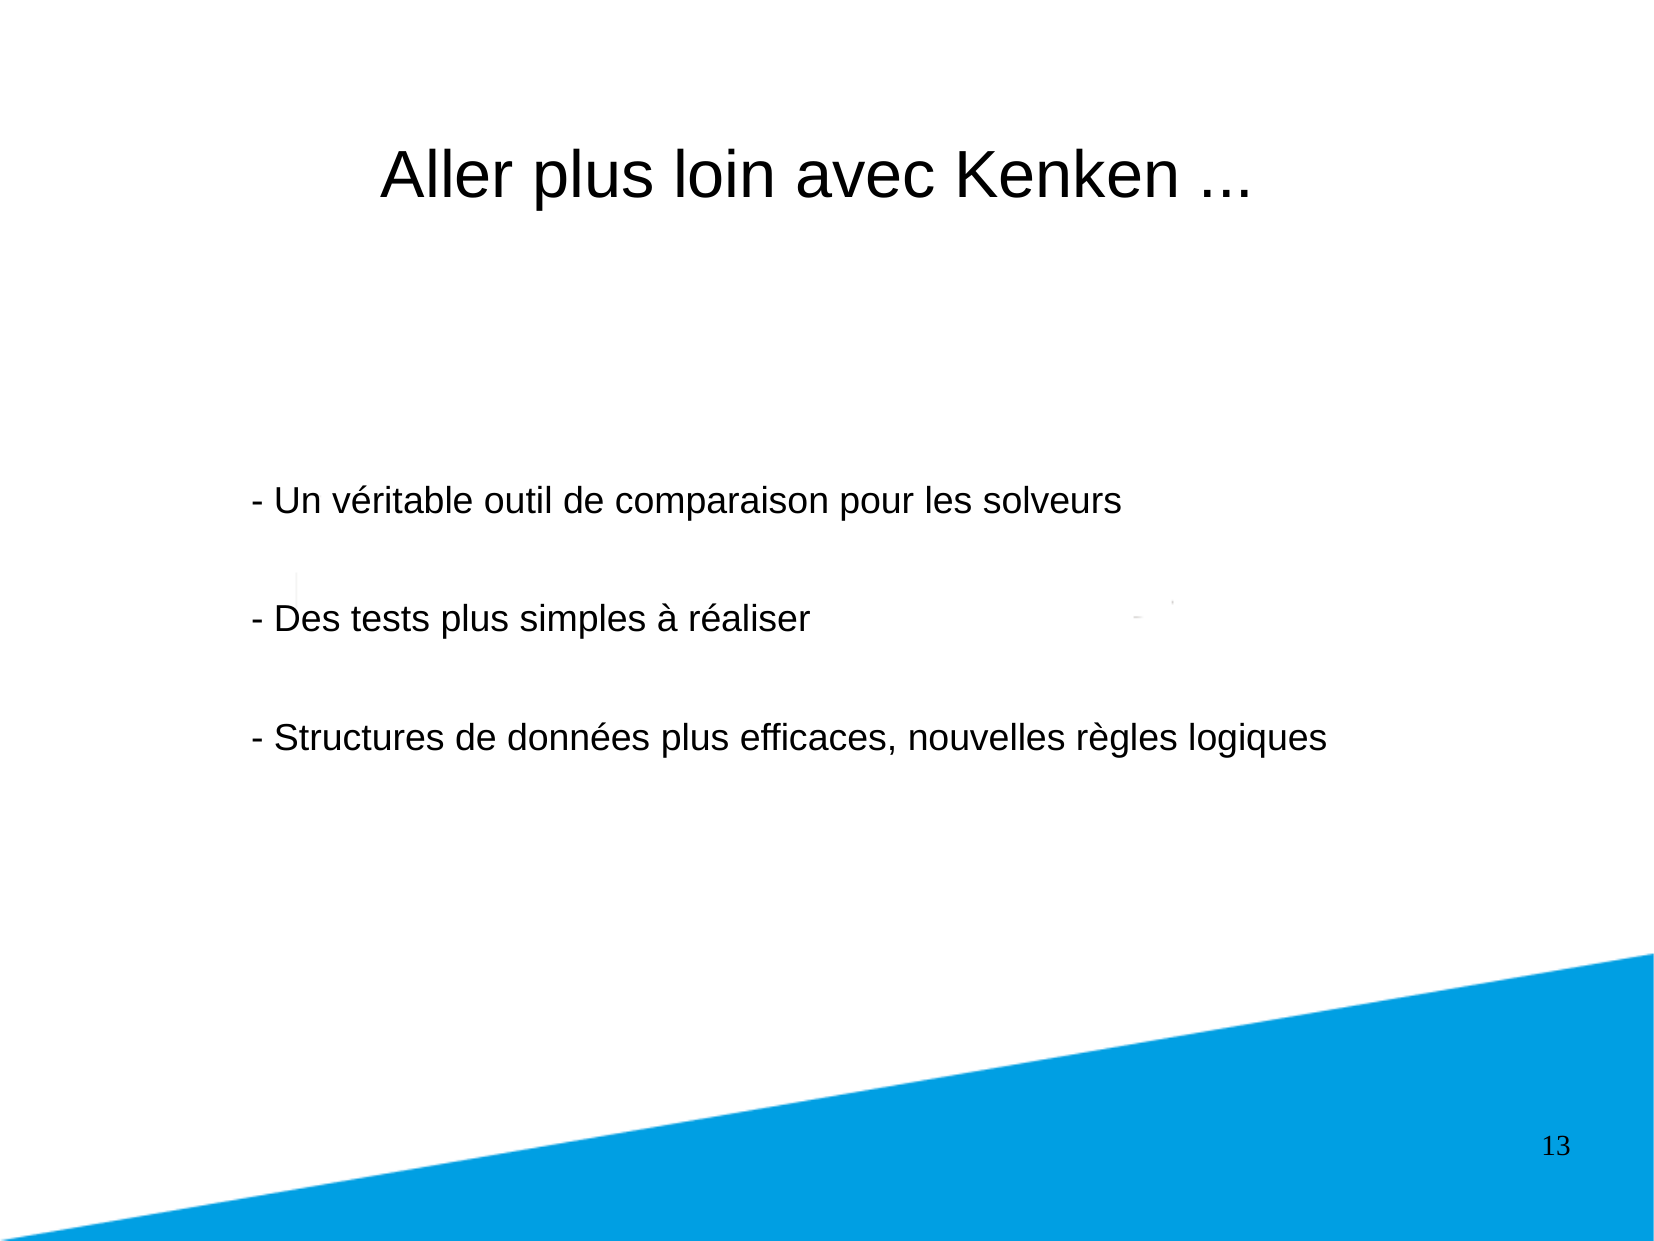

Aller plus loin avec Kenken ...
- Un véritable outil de comparaison pour les solveurs
- Des tests plus simples à réaliser
- Structures de données plus efficaces, nouvelles règles logiques
13